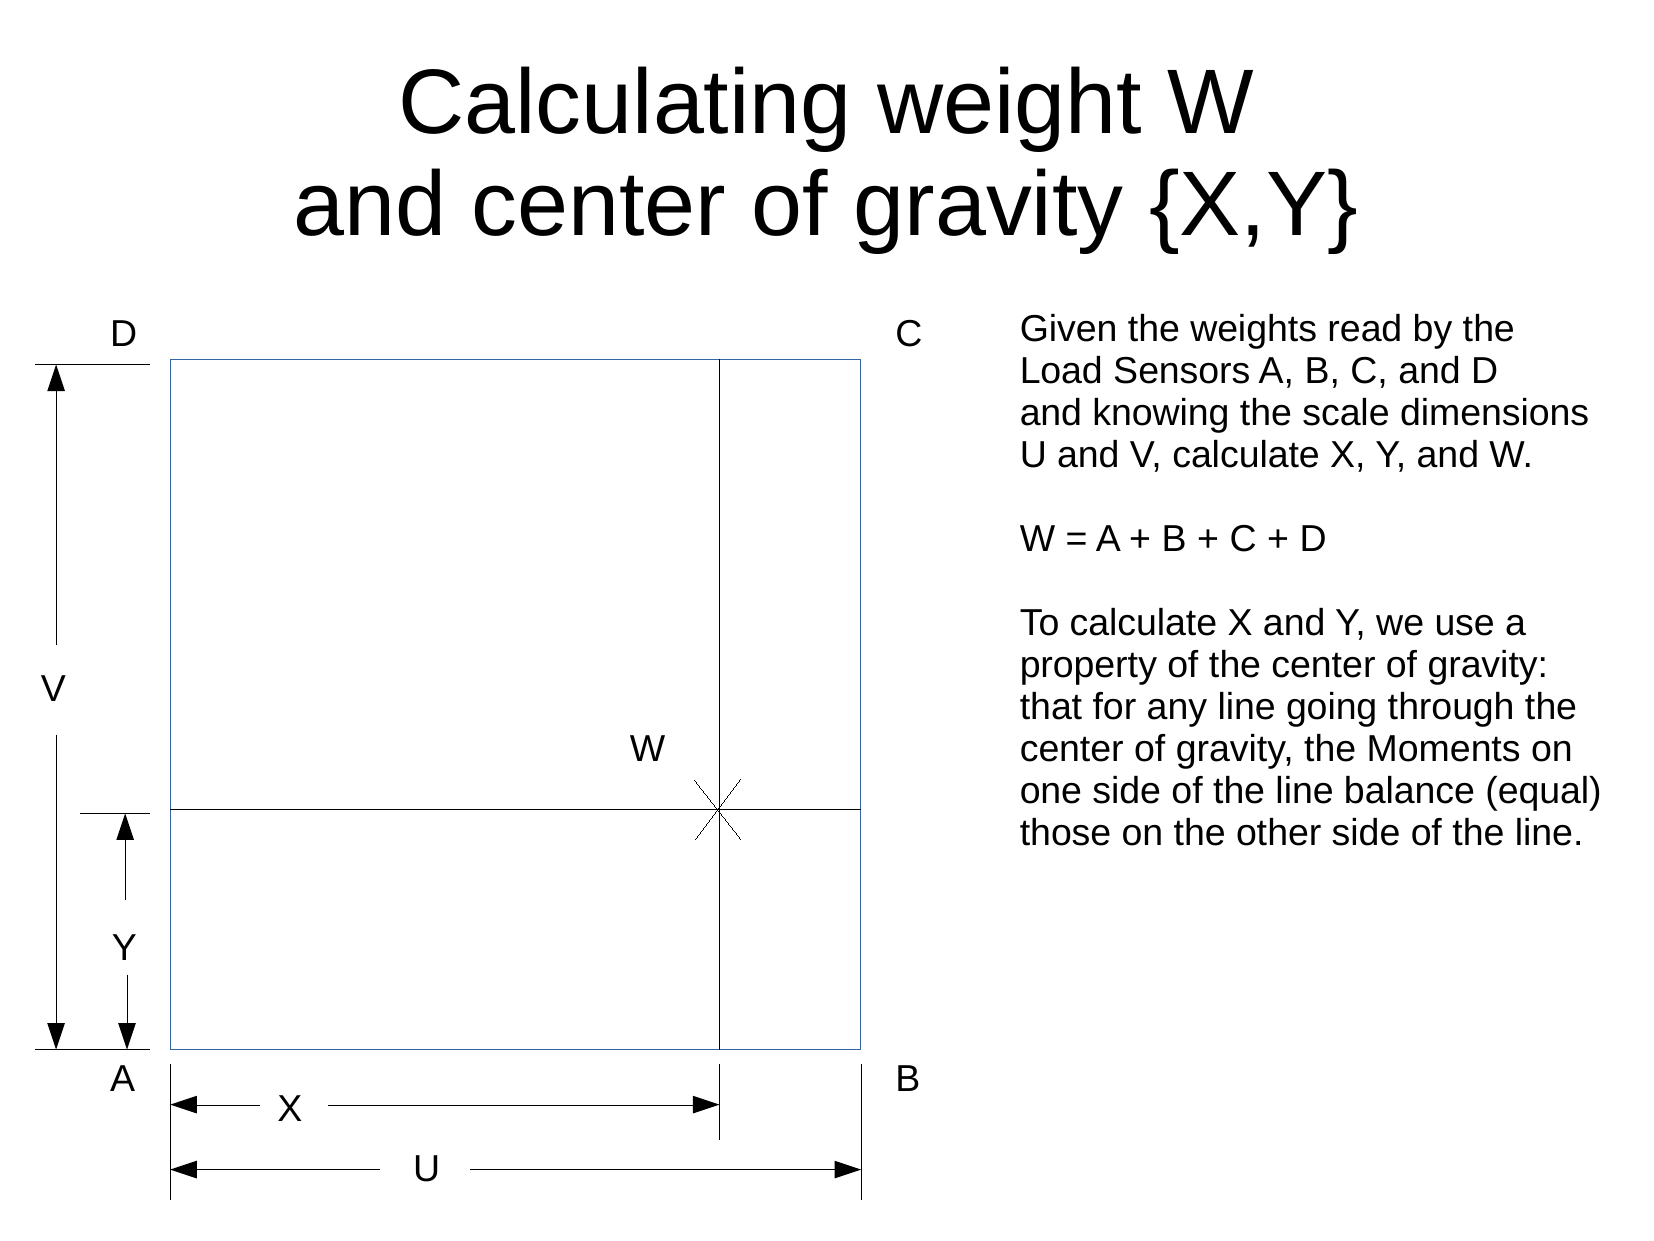

# Calculating weight W and center of gravity {X,Y}
Given the weights read by the
Load Sensors A, B, C, and D
and knowing the scale dimensions
U and V, calculate X, Y, and W.
W = A + B + C + D
To calculate X and Y, we use a
property of the center of gravity:
that for any line going through the
center of gravity, the Moments on
one side of the line balance (equal)
those on the other side of the line.
D
C
V
W
Y
A
B
X
U